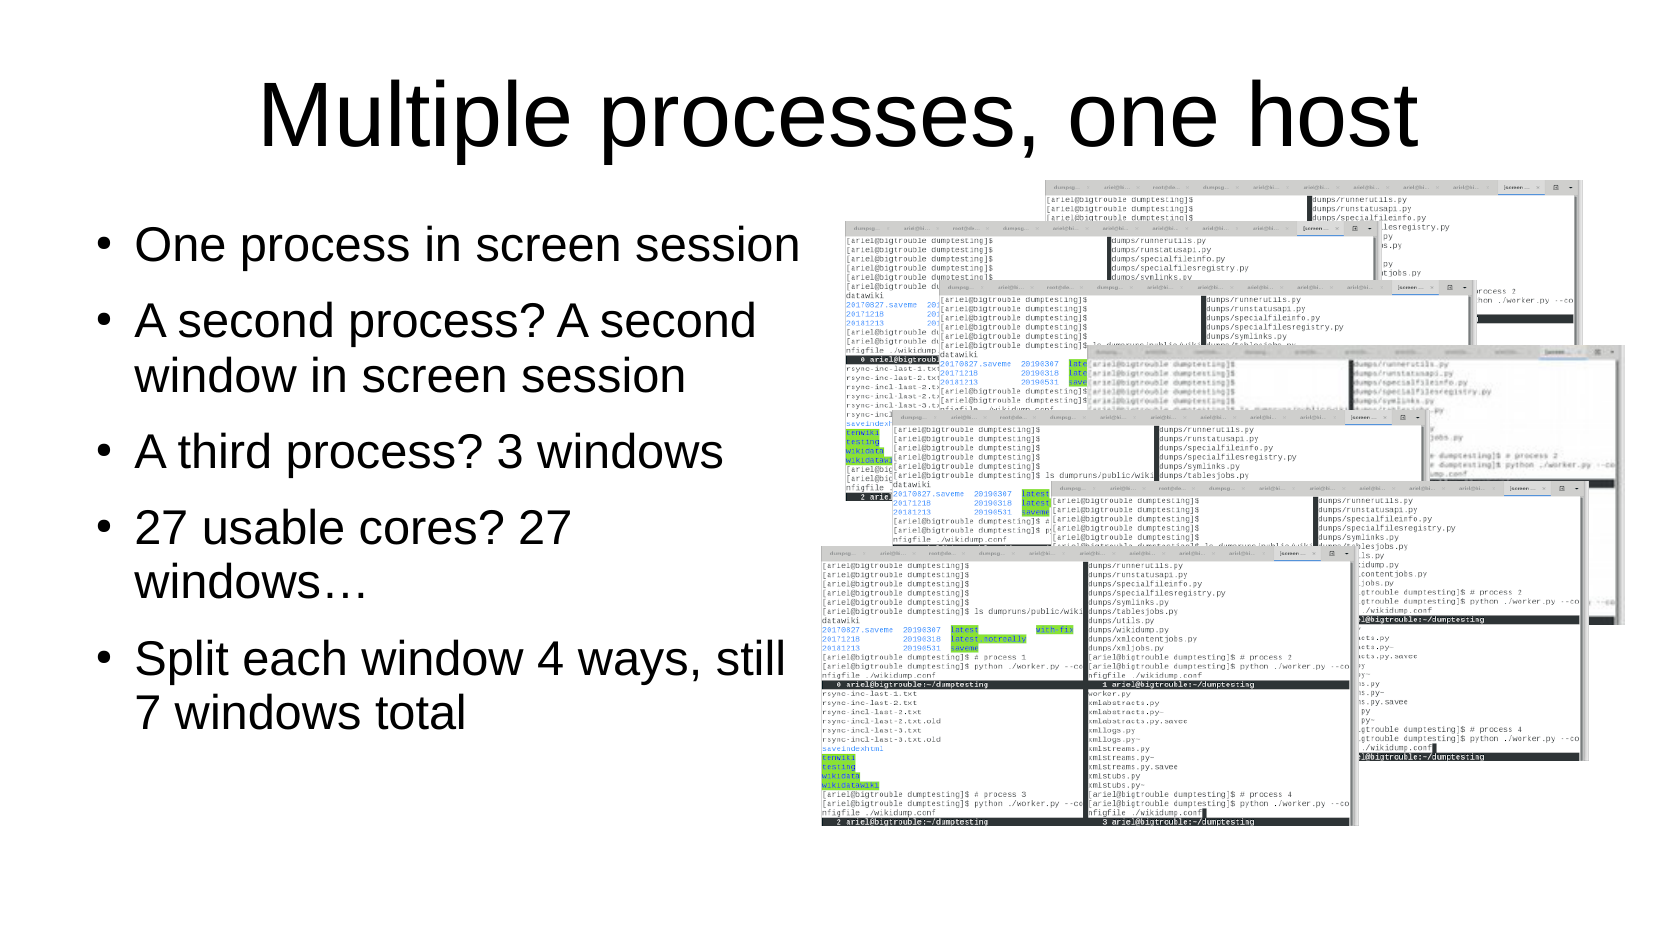

# Multiple processes, one host
One process in screen session
A second process? A second window in screen session
A third process? 3 windows
27 usable cores? 27 windows…
Split each window 4 ways, still 7 windows total